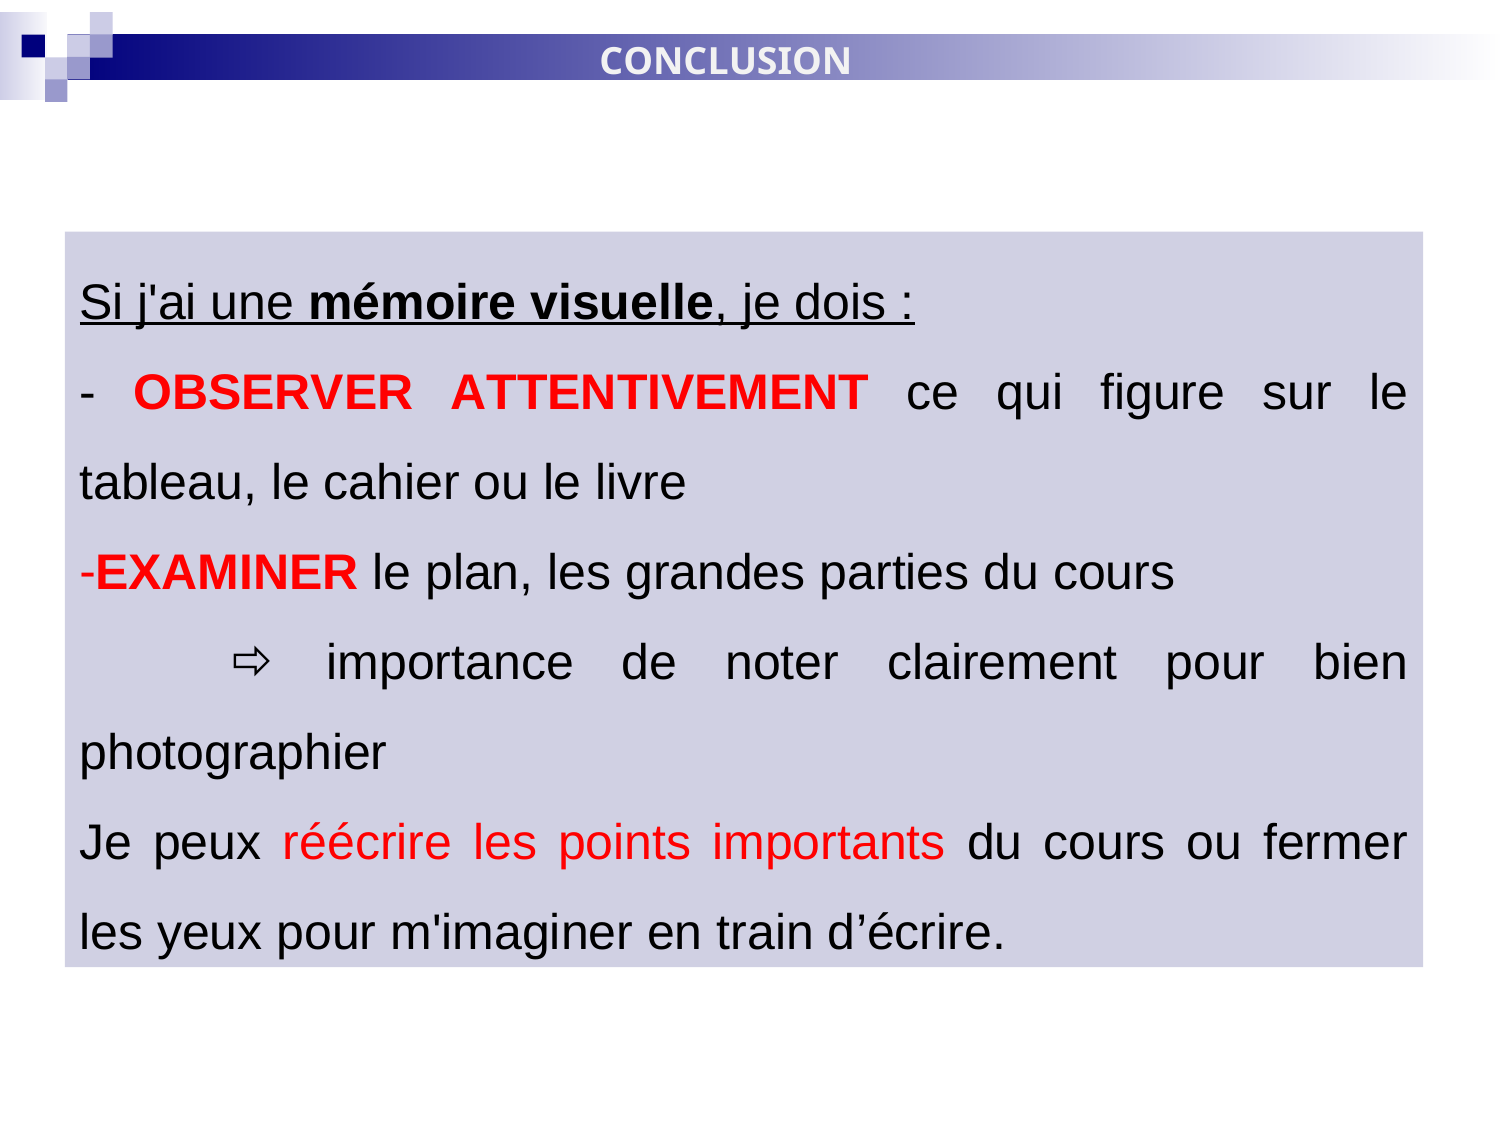

CONCLUSION
Si j'ai une mémoire visuelle, je dois :
- OBSERVER ATTENTIVEMENT ce qui figure sur le tableau, le cahier ou le livre
EXAMINER le plan, les grandes parties du cours
	 importance de noter clairement pour bien photographier
Je peux réécrire les points importants du cours ou fermer les yeux pour m'imaginer en train d’écrire.